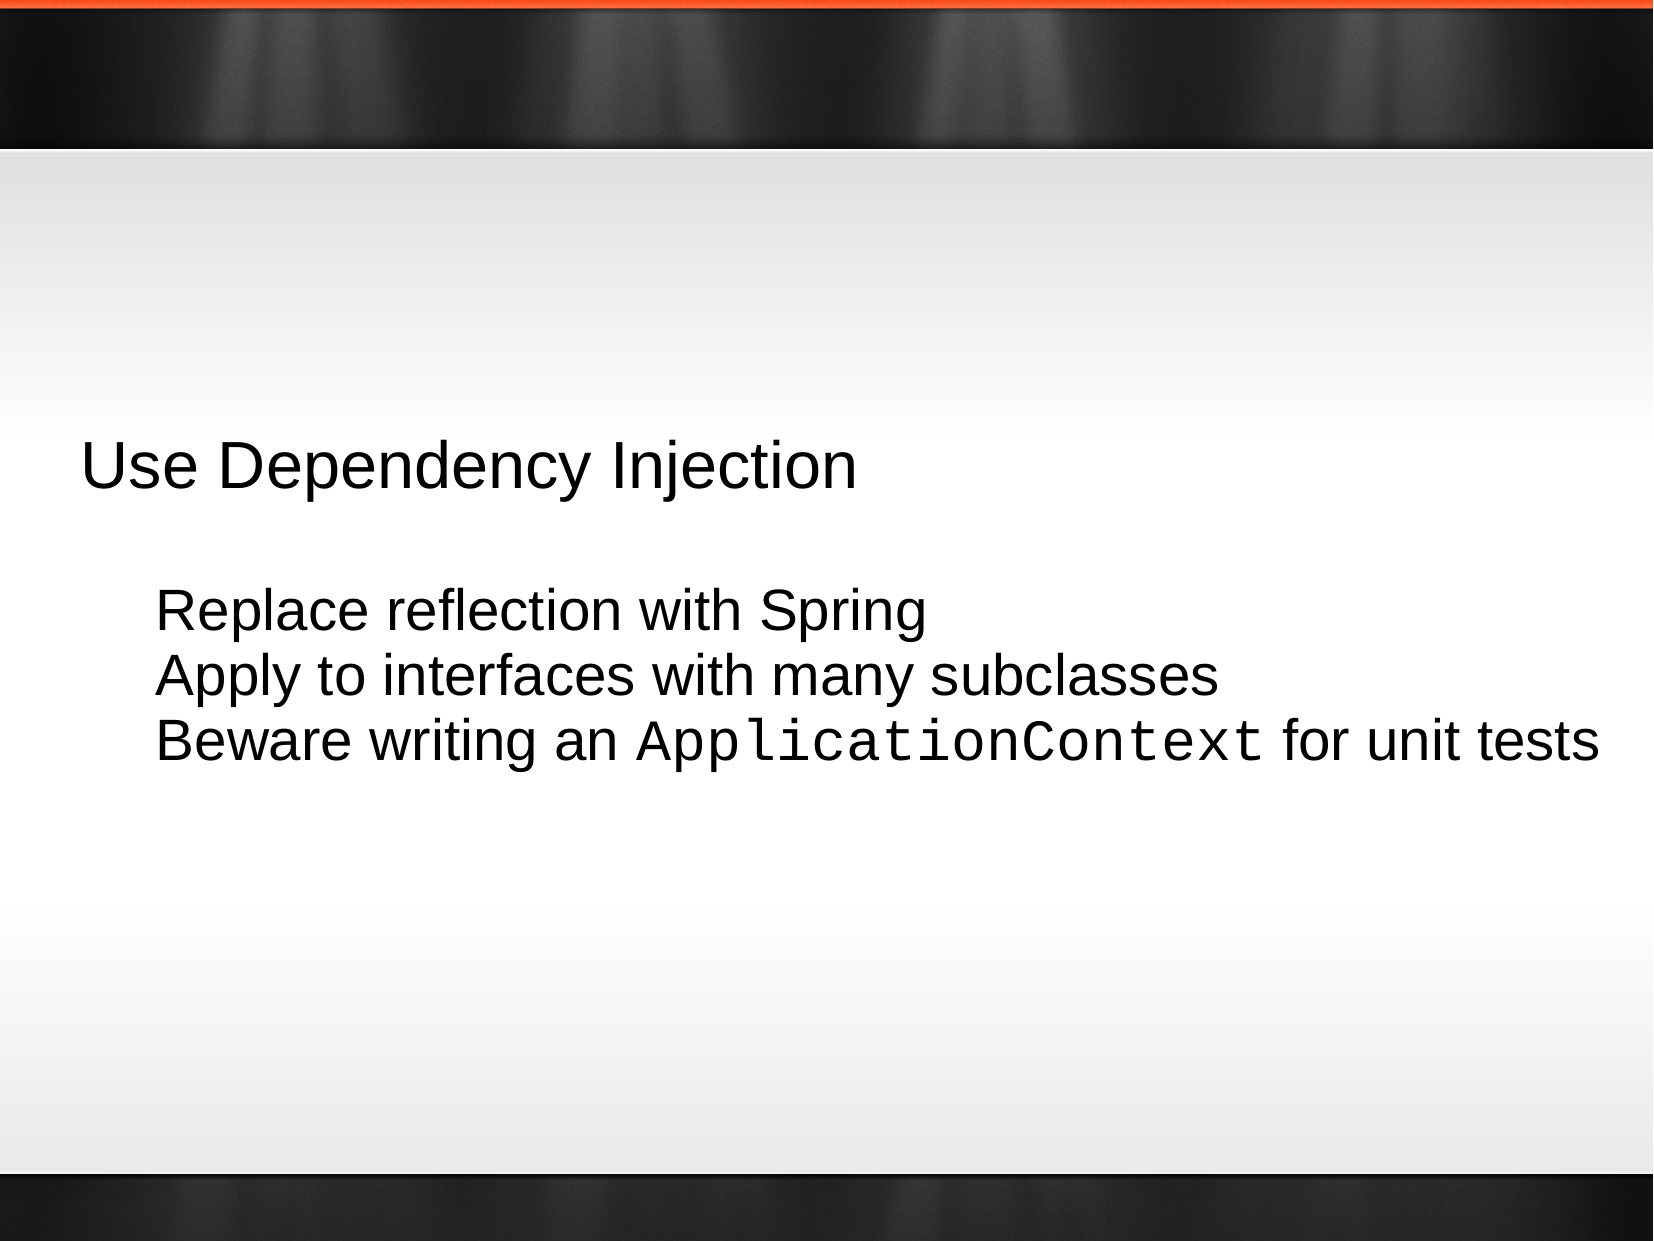

# Use Dependency Injection
	Replace reflection with Spring
	Apply to interfaces with many subclasses
	Beware writing an ApplicationContext for unit tests